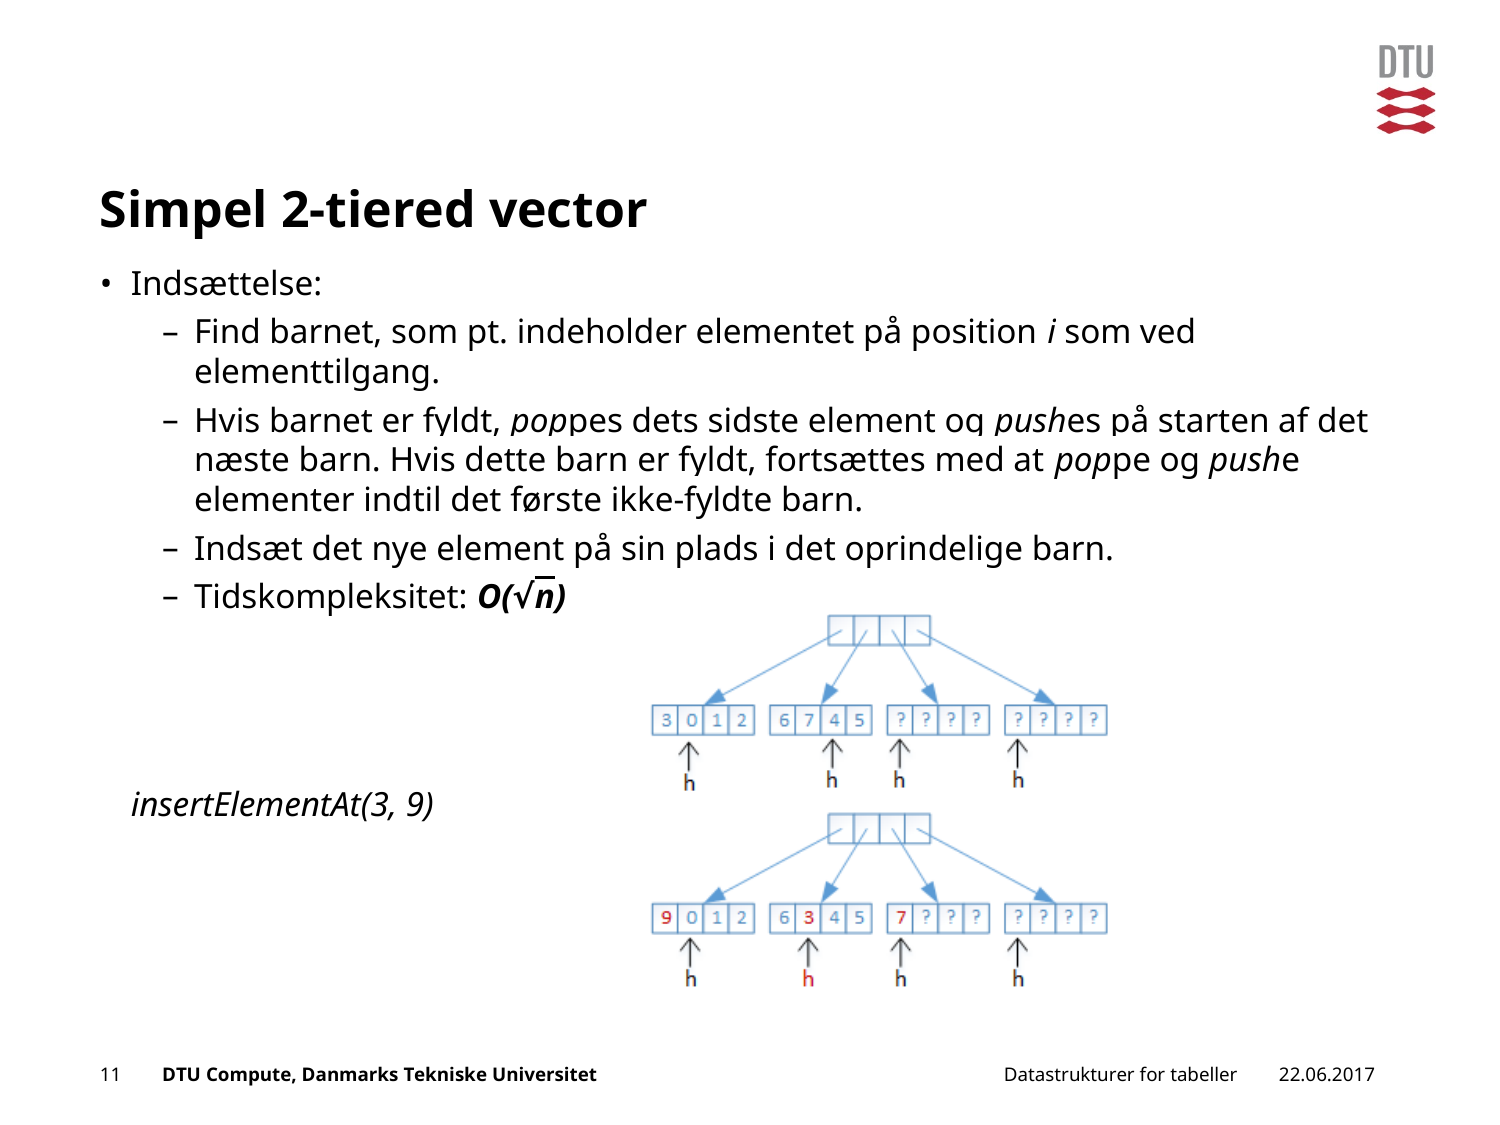

# Simpel 2-tiered vector
Indsættelse:
Find barnet, som pt. indeholder elementet på position i som ved elementtilgang.
Hvis barnet er fyldt, poppes dets sidste element og pushes på starten af det næste barn. Hvis dette barn er fyldt, fortsættes med at poppe og pushe elementer indtil det første ikke-fyldte barn.
Indsæt det nye element på sin plads i det oprindelige barn.
Tidskompleksitet: O(√n)
insertElementAt(3, 9)